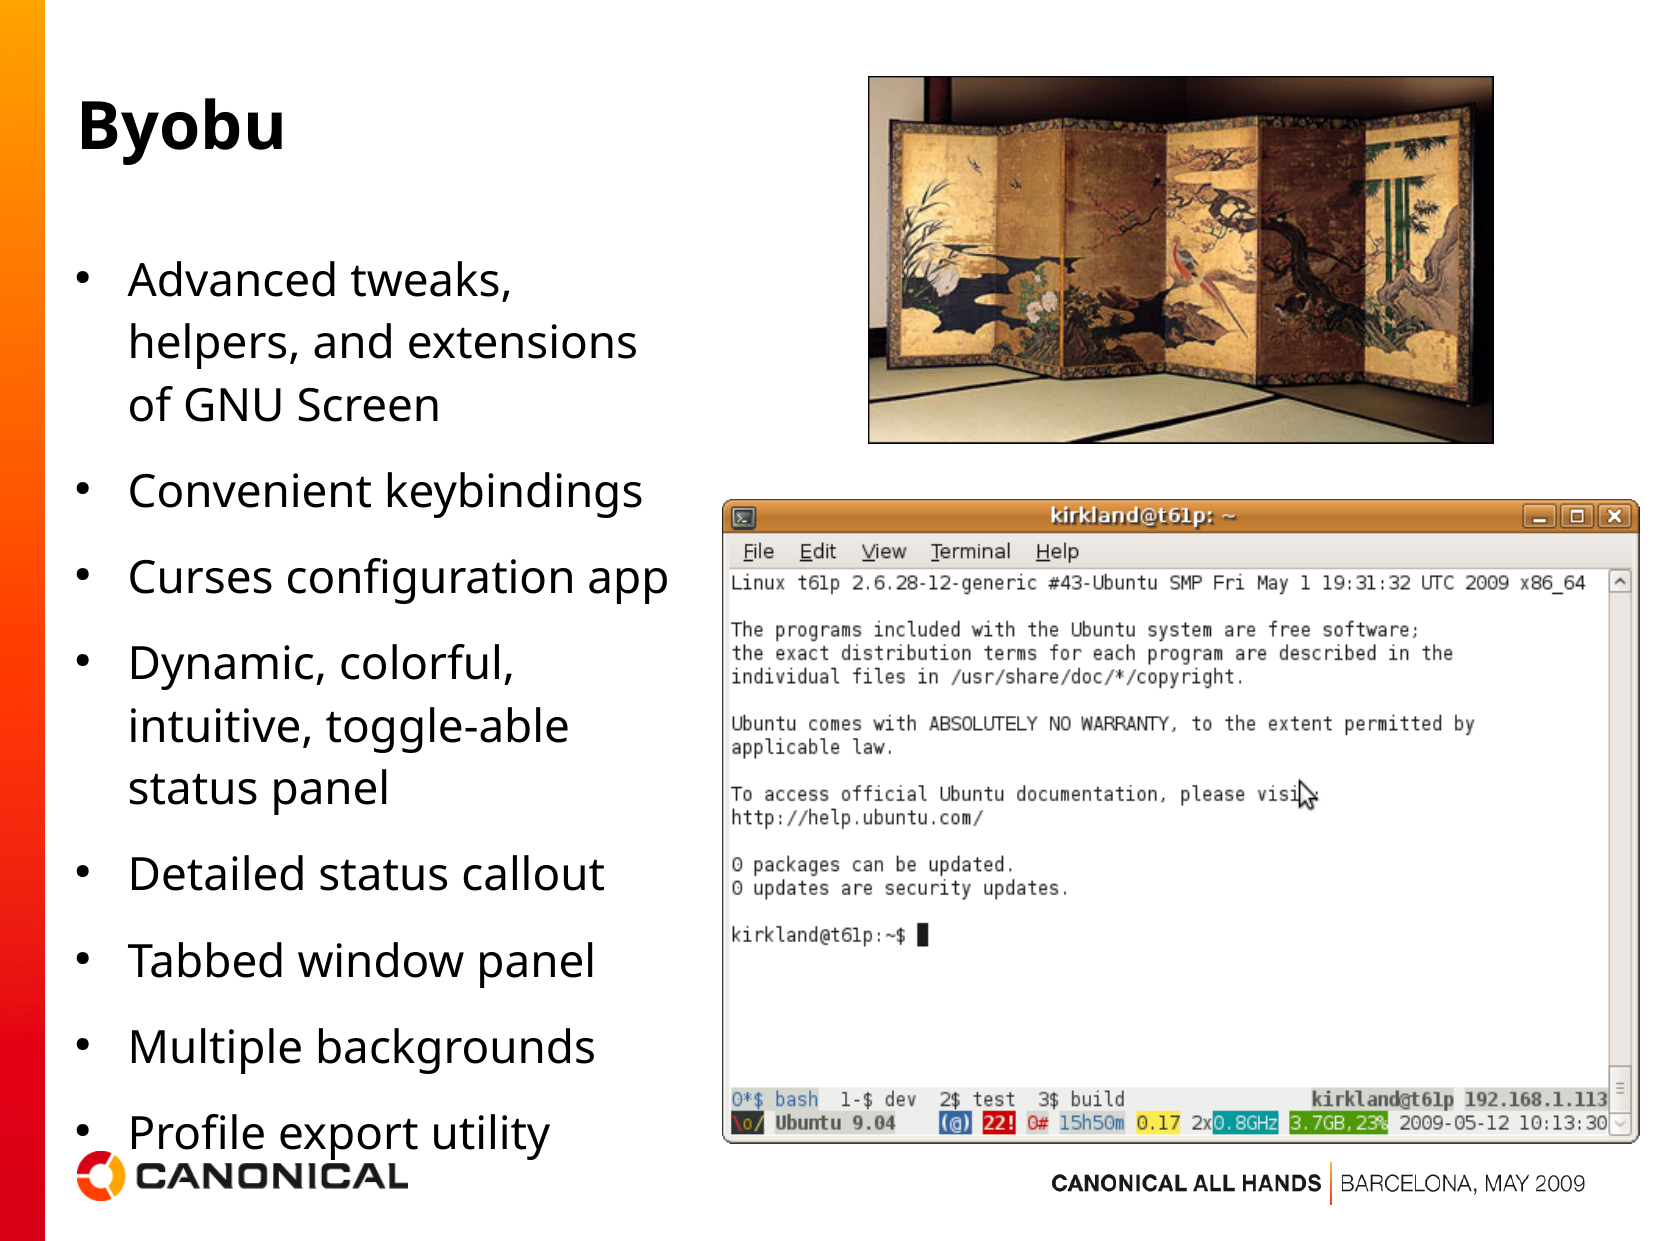

# Byobu
Advanced tweaks,
helpers, and extensions
of GNU Screen
Convenient keybindings
Curses configuration app
Dynamic, colorful,
intuitive, toggle-able
status panel
Detailed status callout
Tabbed window panel
Multiple backgrounds
Profile export utility